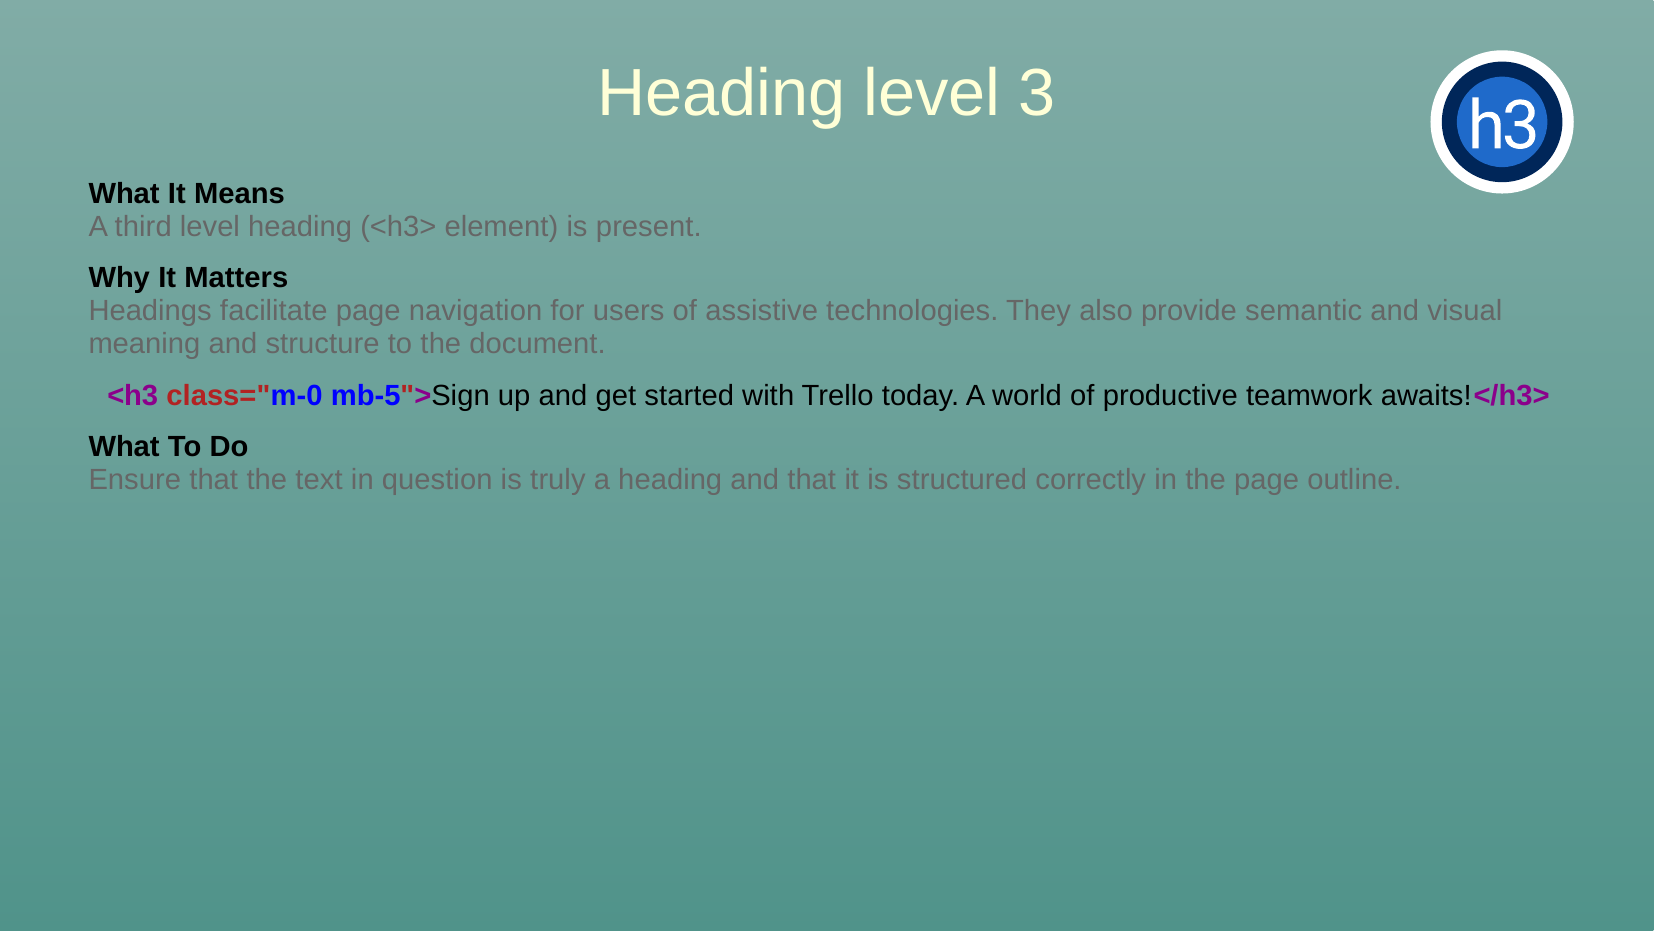

# Heading level 3
What It Means
A third level heading (<h3> element) is present.
Why It Matters
Headings facilitate page navigation for users of assistive technologies. They also provide semantic and visual meaning and structure to the document.
<h3 class="m-0 mb-5">Sign up and get started with Trello today. A world of productive teamwork awaits!</h3>
What To Do
Ensure that the text in question is truly a heading and that it is structured correctly in the page outline.